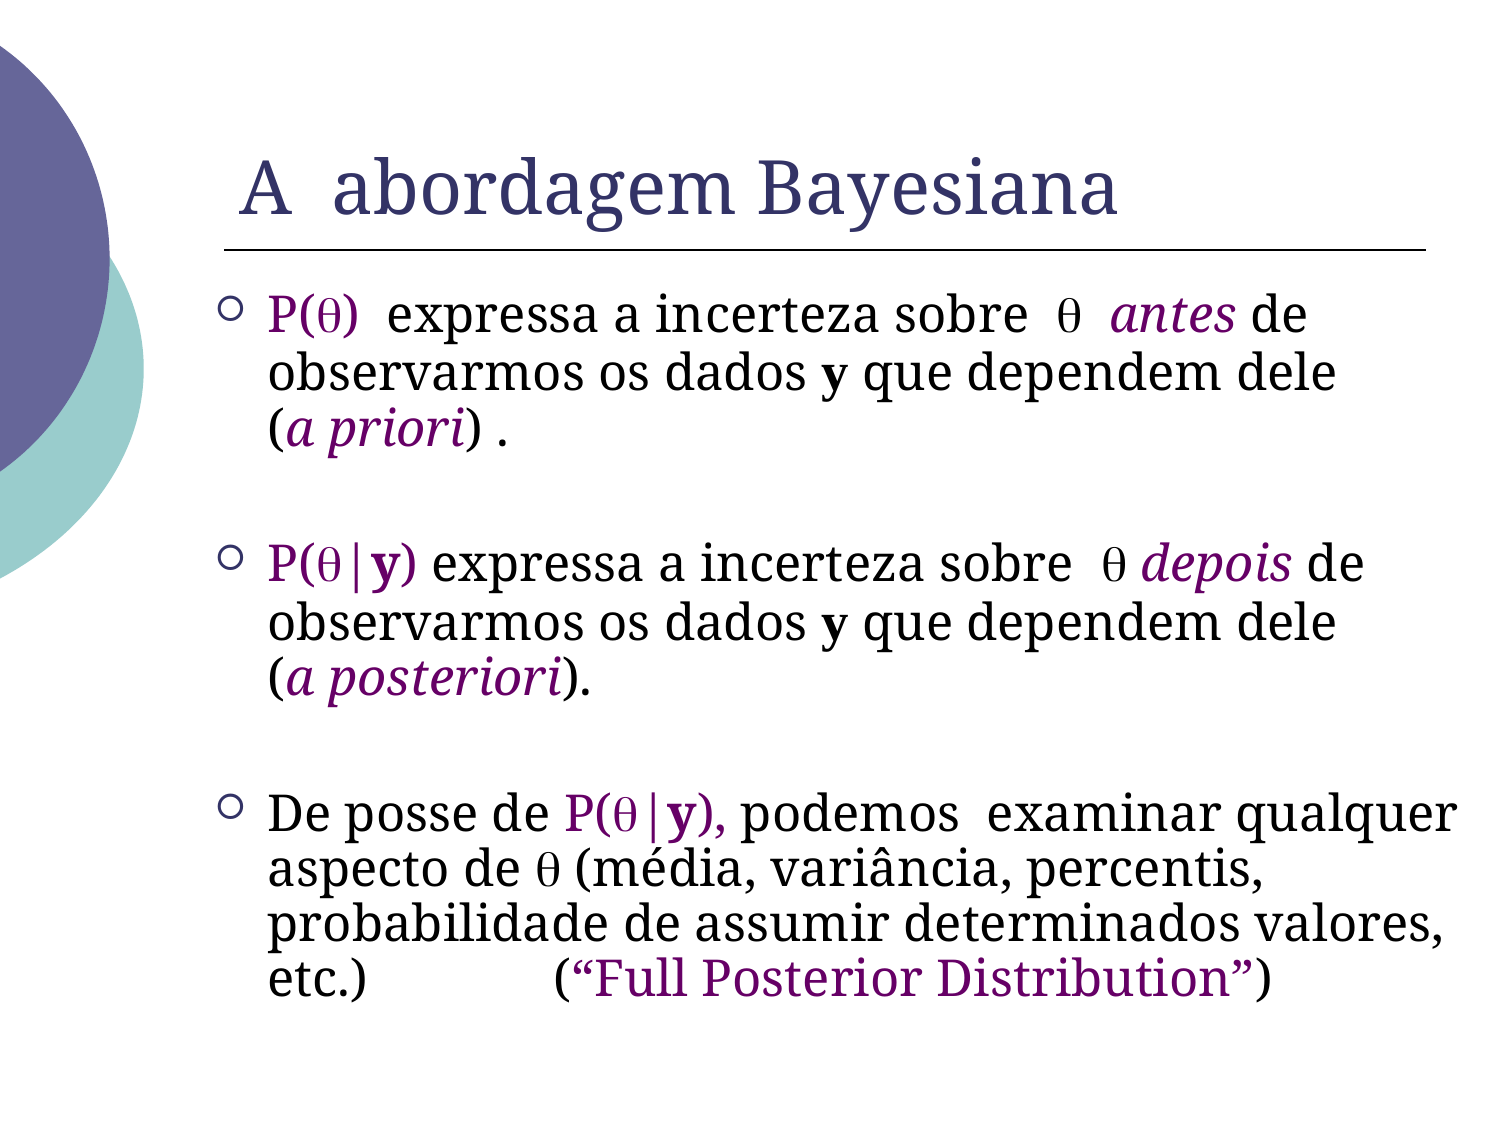

A abordagem Bayesiana
# P() expressa a incerteza sobre  antes de observarmos os dados y que dependem dele (a priori) .
P(|y) expressa a incerteza sobre  depois de observarmos os dados y que dependem dele (a posteriori).
De posse de P(|y), podemos examinar qualquer aspecto de  (média, variância, percentis, probabilidade de assumir determinados valores, etc.) (“Full Posterior Distribution”)